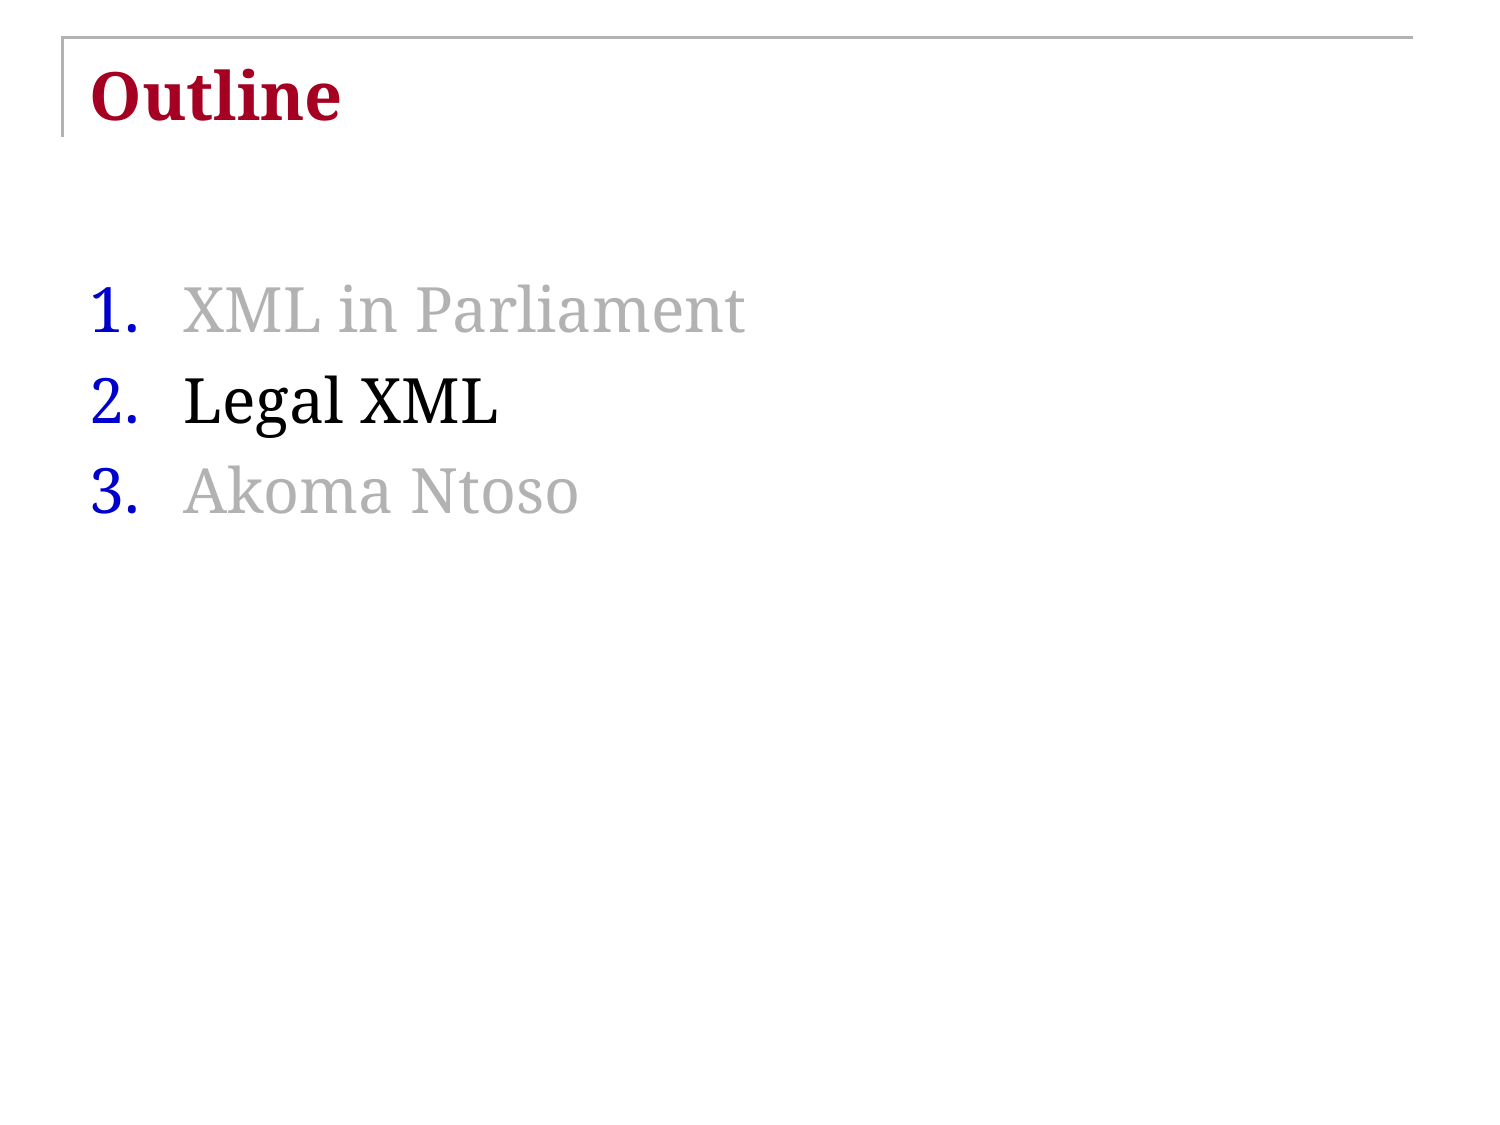

# Outline
XML in Parliament
Legal XML
Akoma Ntoso